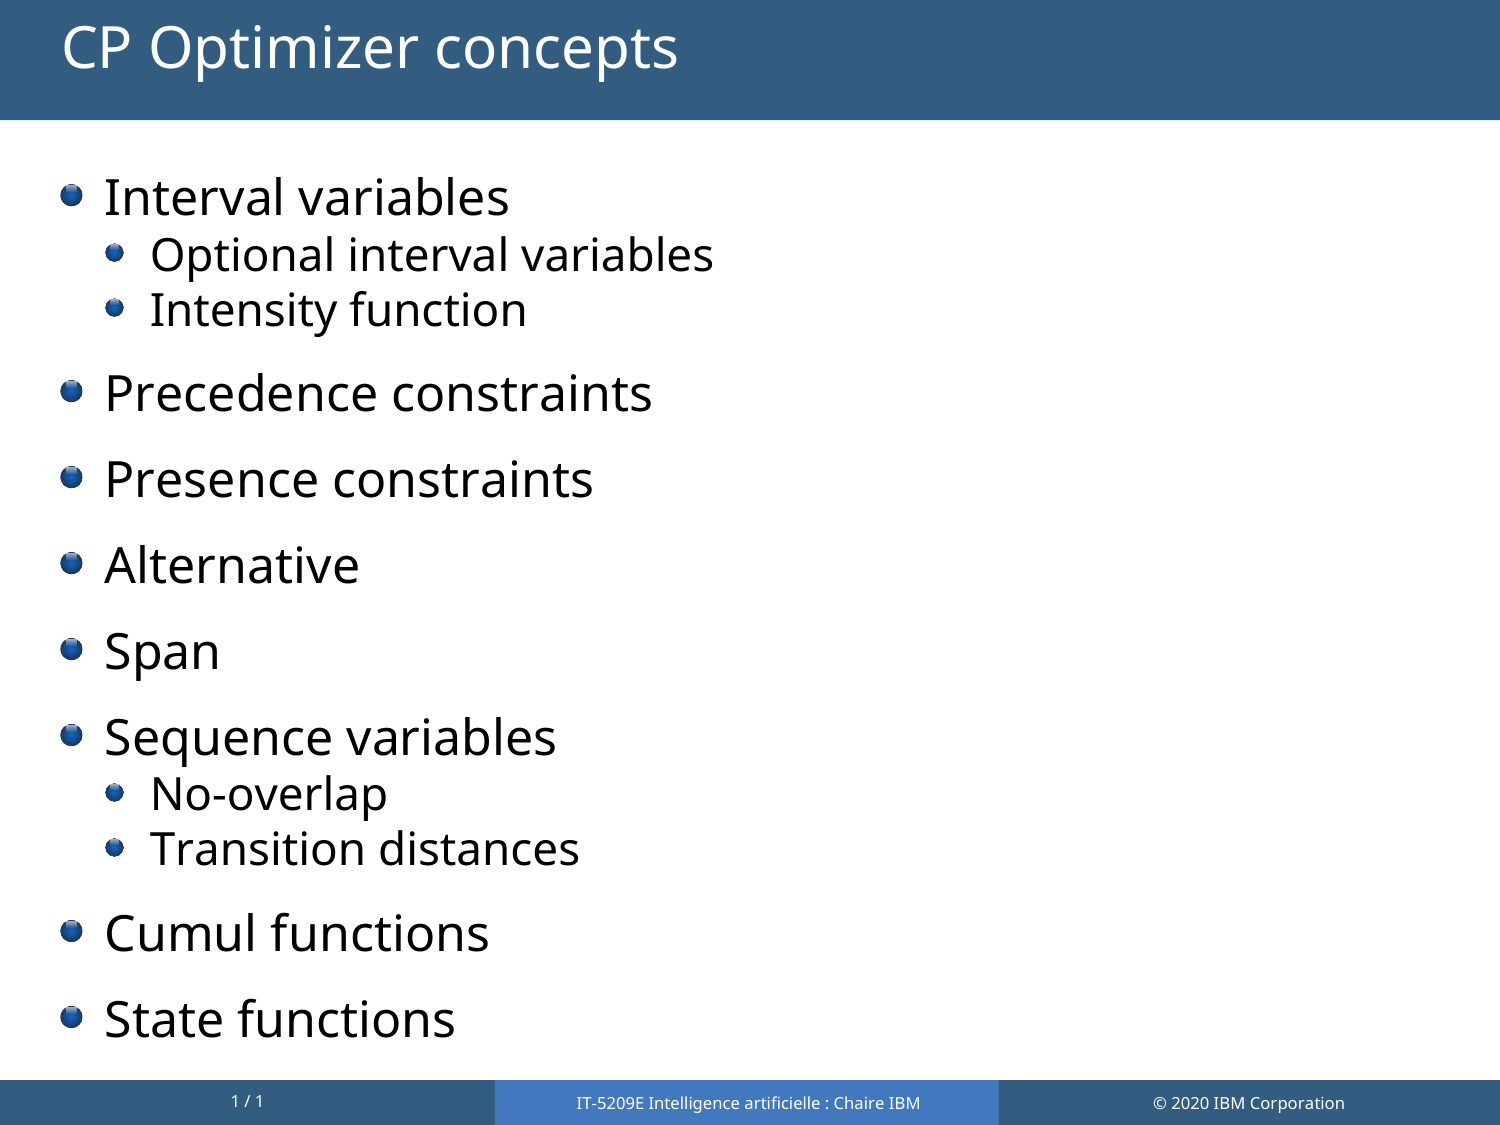

# CP Optimizer concepts
Interval variables
Optional interval variables
Intensity function
Precedence constraints
Presence constraints
Alternative
Span
Sequence variables
No-overlap
Transition distances
Cumul functions
State functions